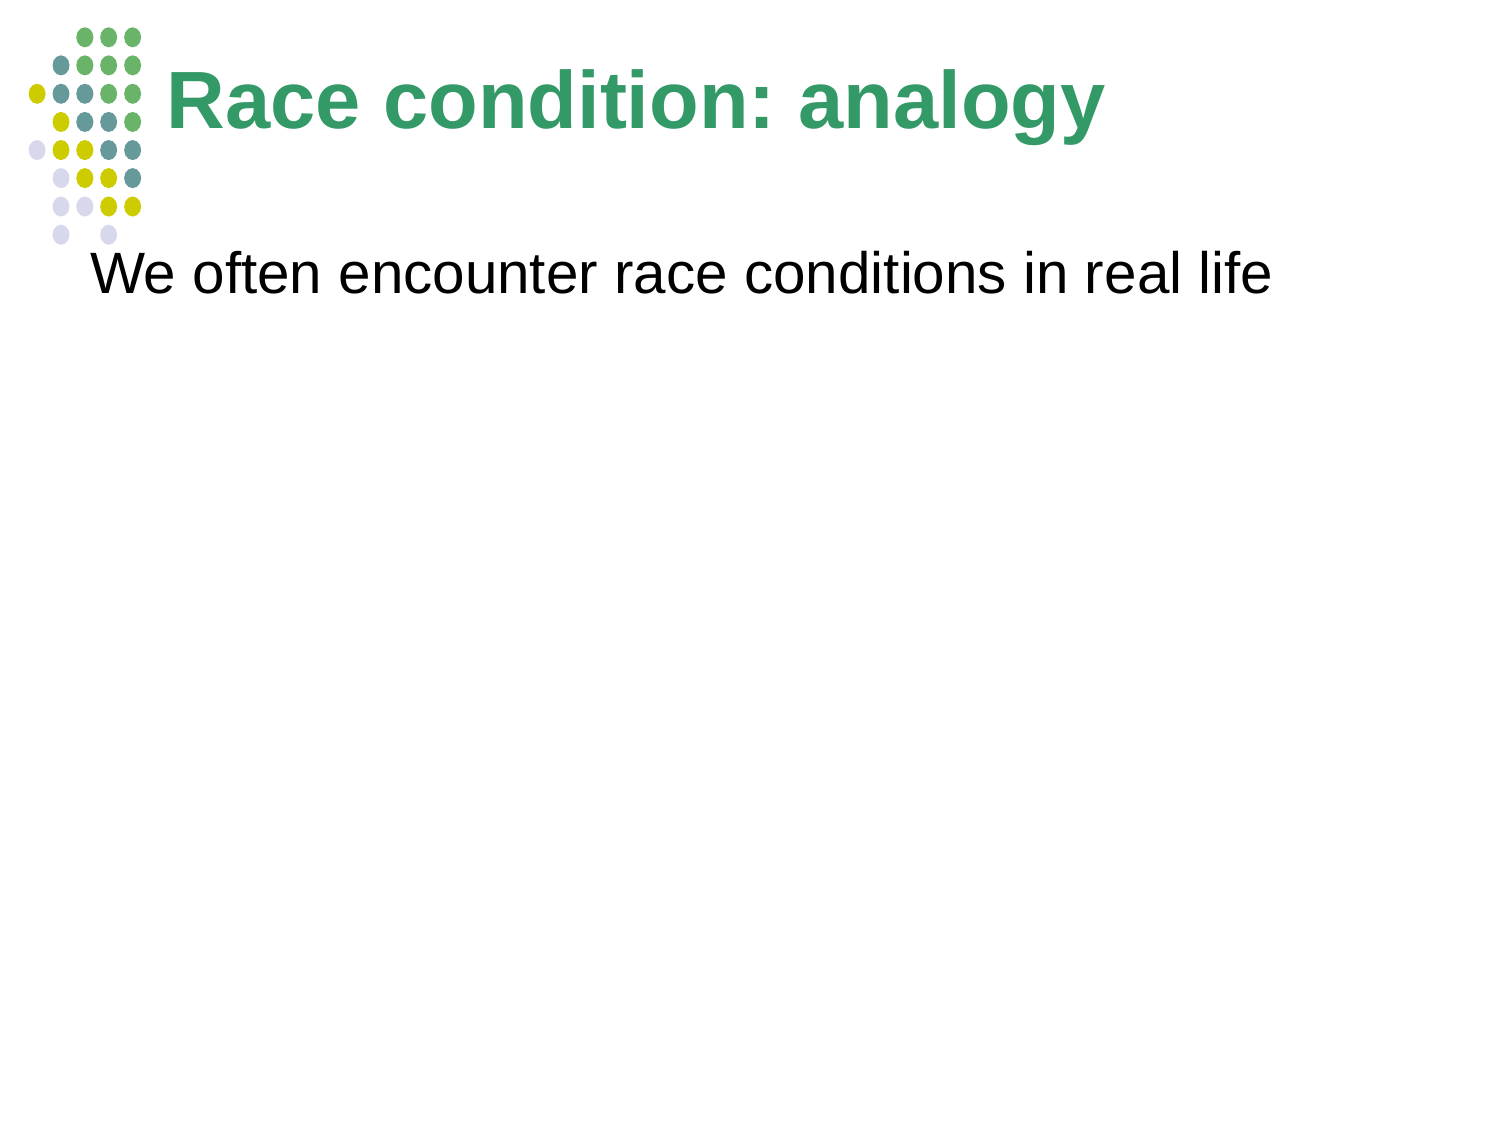

# Race condition: analogy
We often encounter race conditions in real life